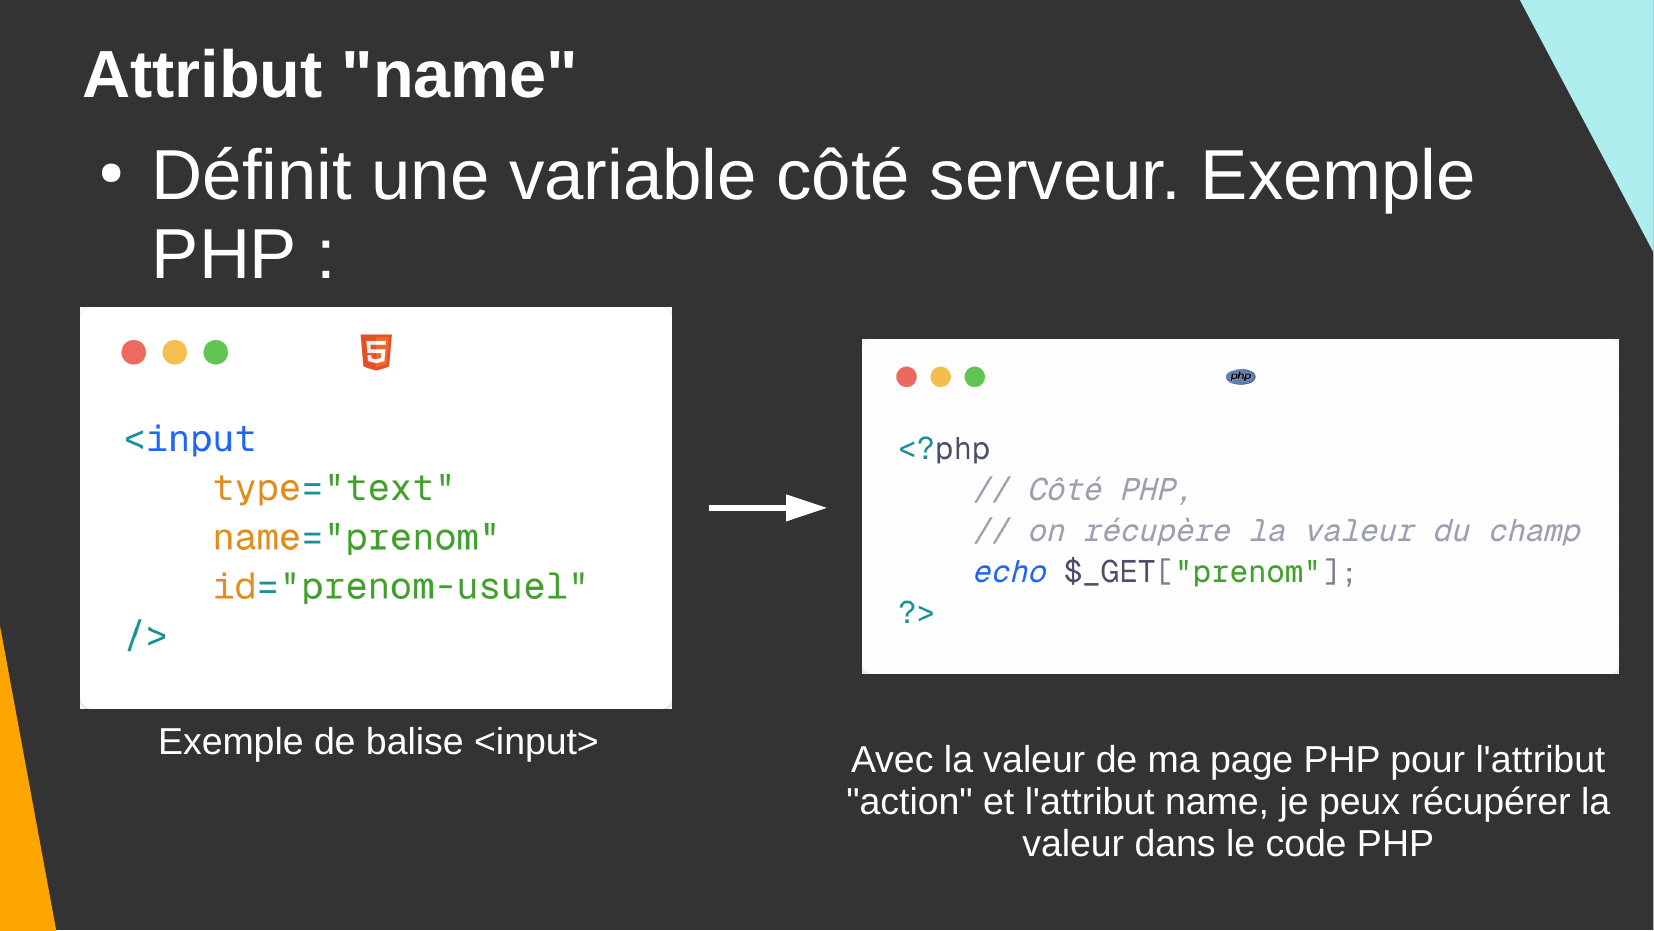

# Attribut "name"
Définit une variable côté serveur. Exemple PHP :
Exemple de balise <input>
Avec la valeur de ma page PHP pour l'attribut "action" et l'attribut name, je peux récupérer la valeur dans le code PHP